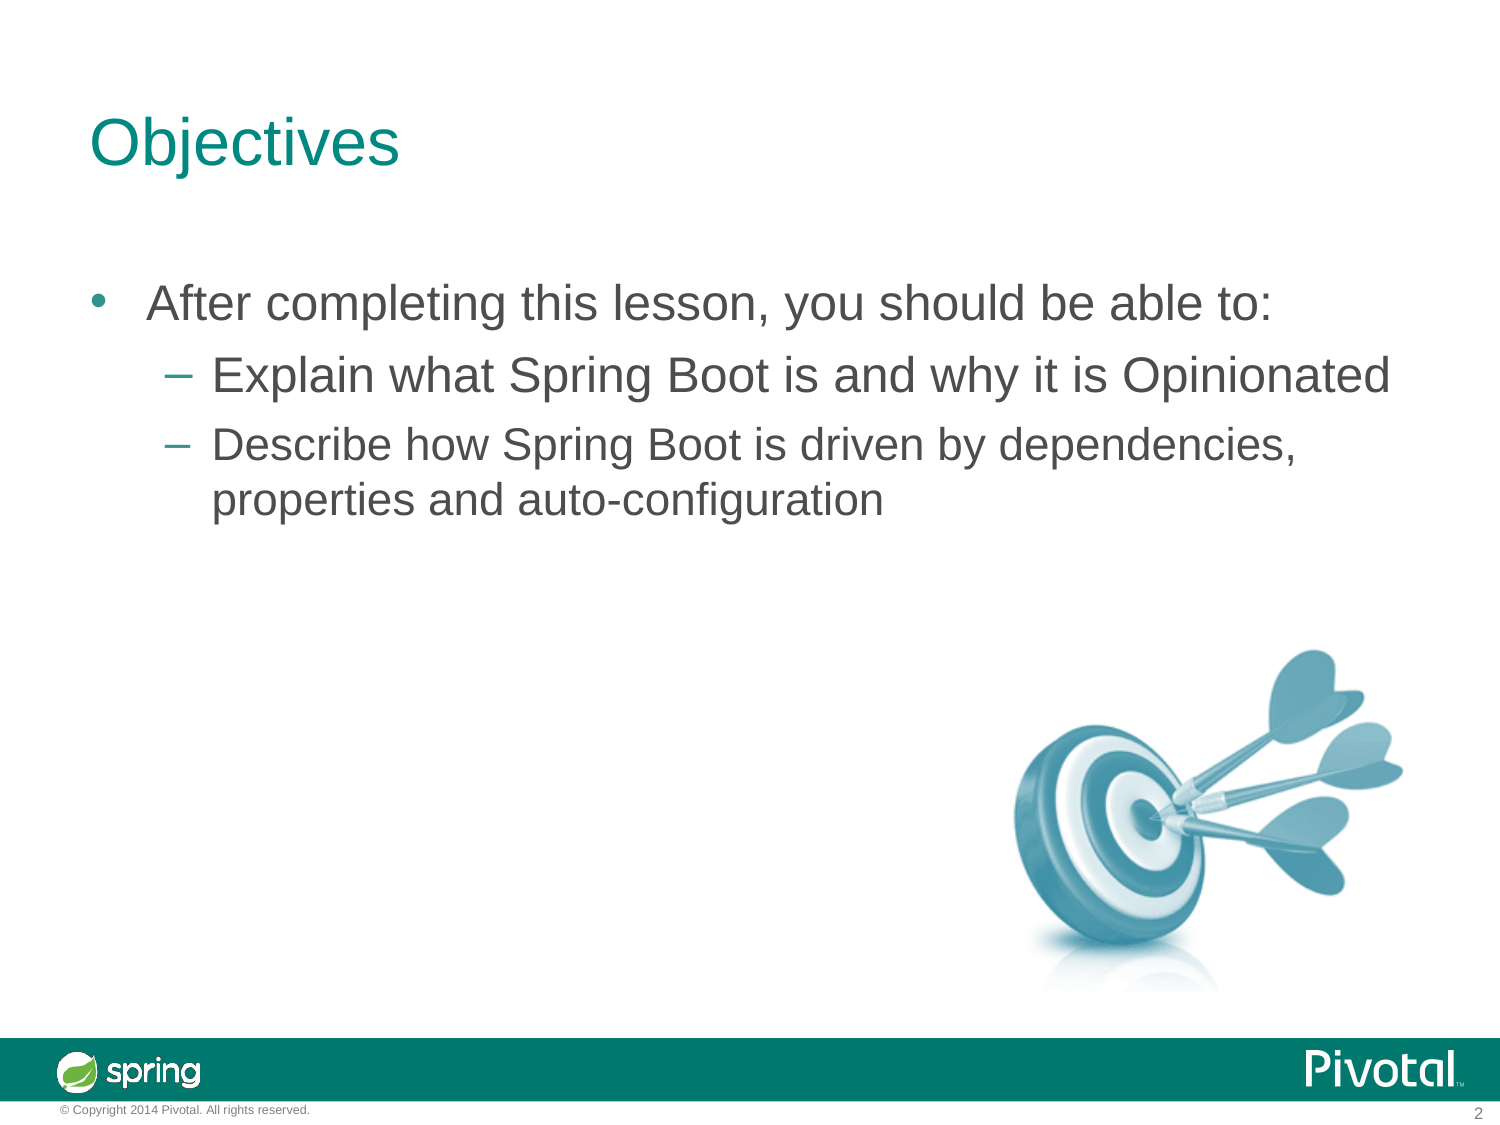

# Objectives
After completing this lesson, you should be able to:
Explain what Spring Boot is and why it is Opinionated
Describe how Spring Boot is driven by dependencies, properties and auto-configuration